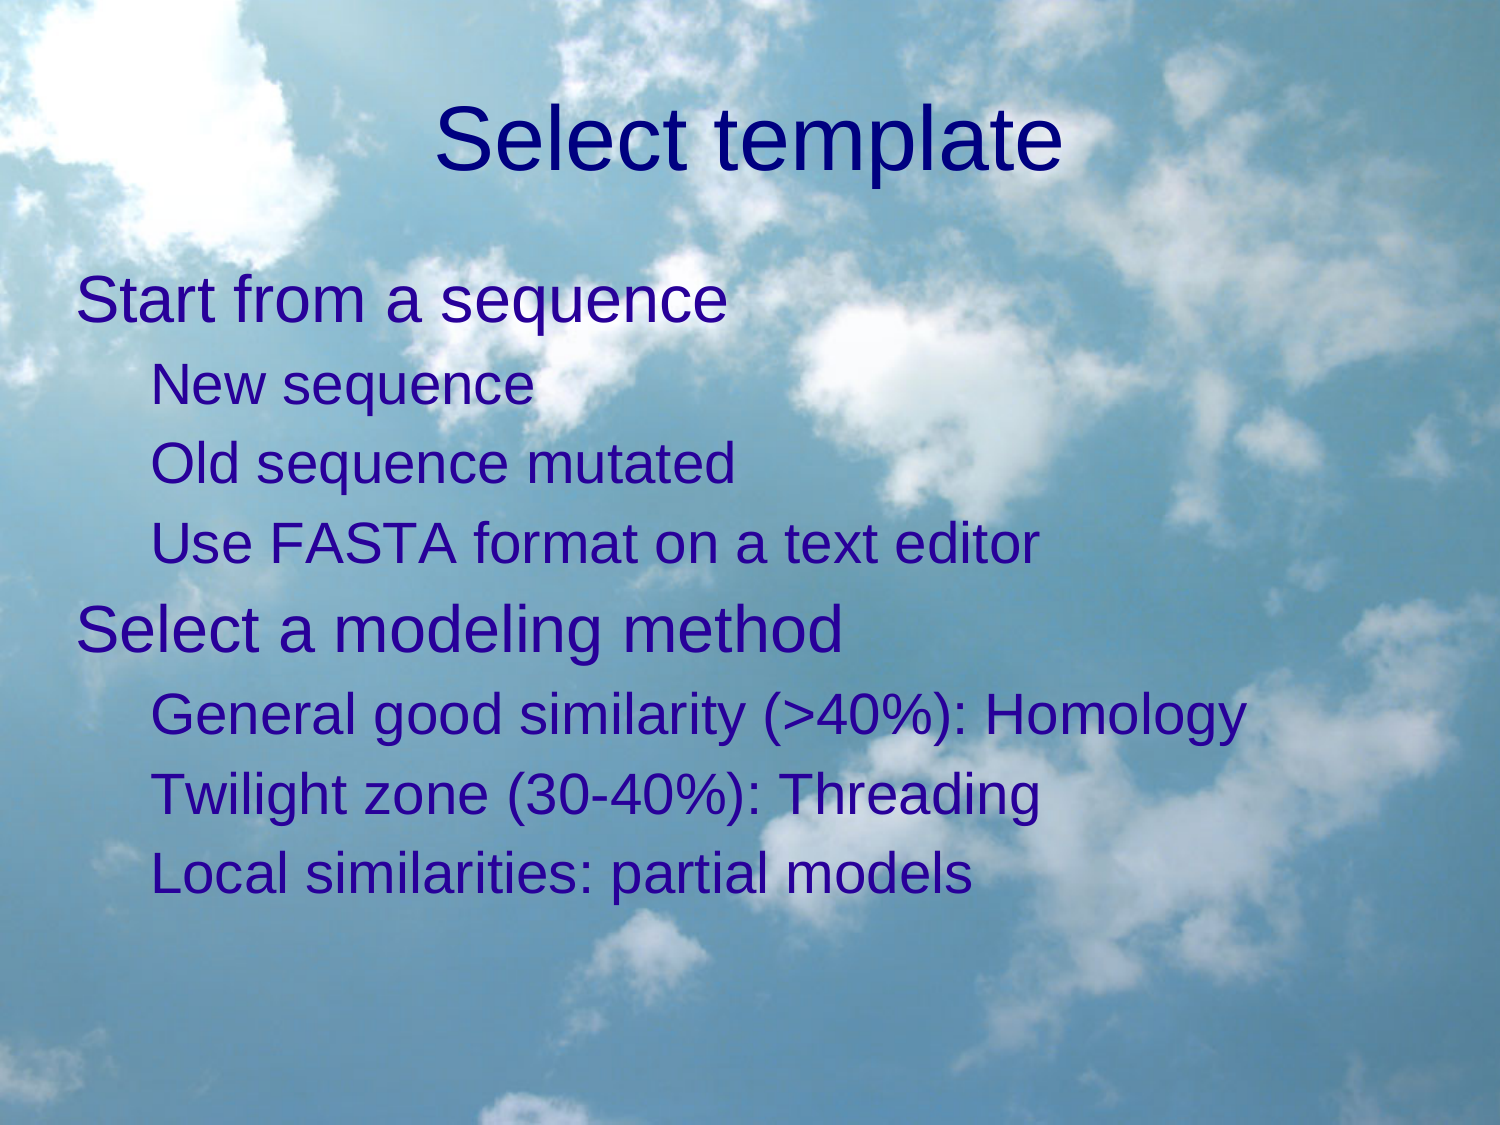

# Select template
Start from a sequence
New sequence
Old sequence mutated
Use FASTA format on a text editor
Select a modeling method
General good similarity (>40%): Homology
Twilight zone (30-40%): Threading
Local similarities: partial models